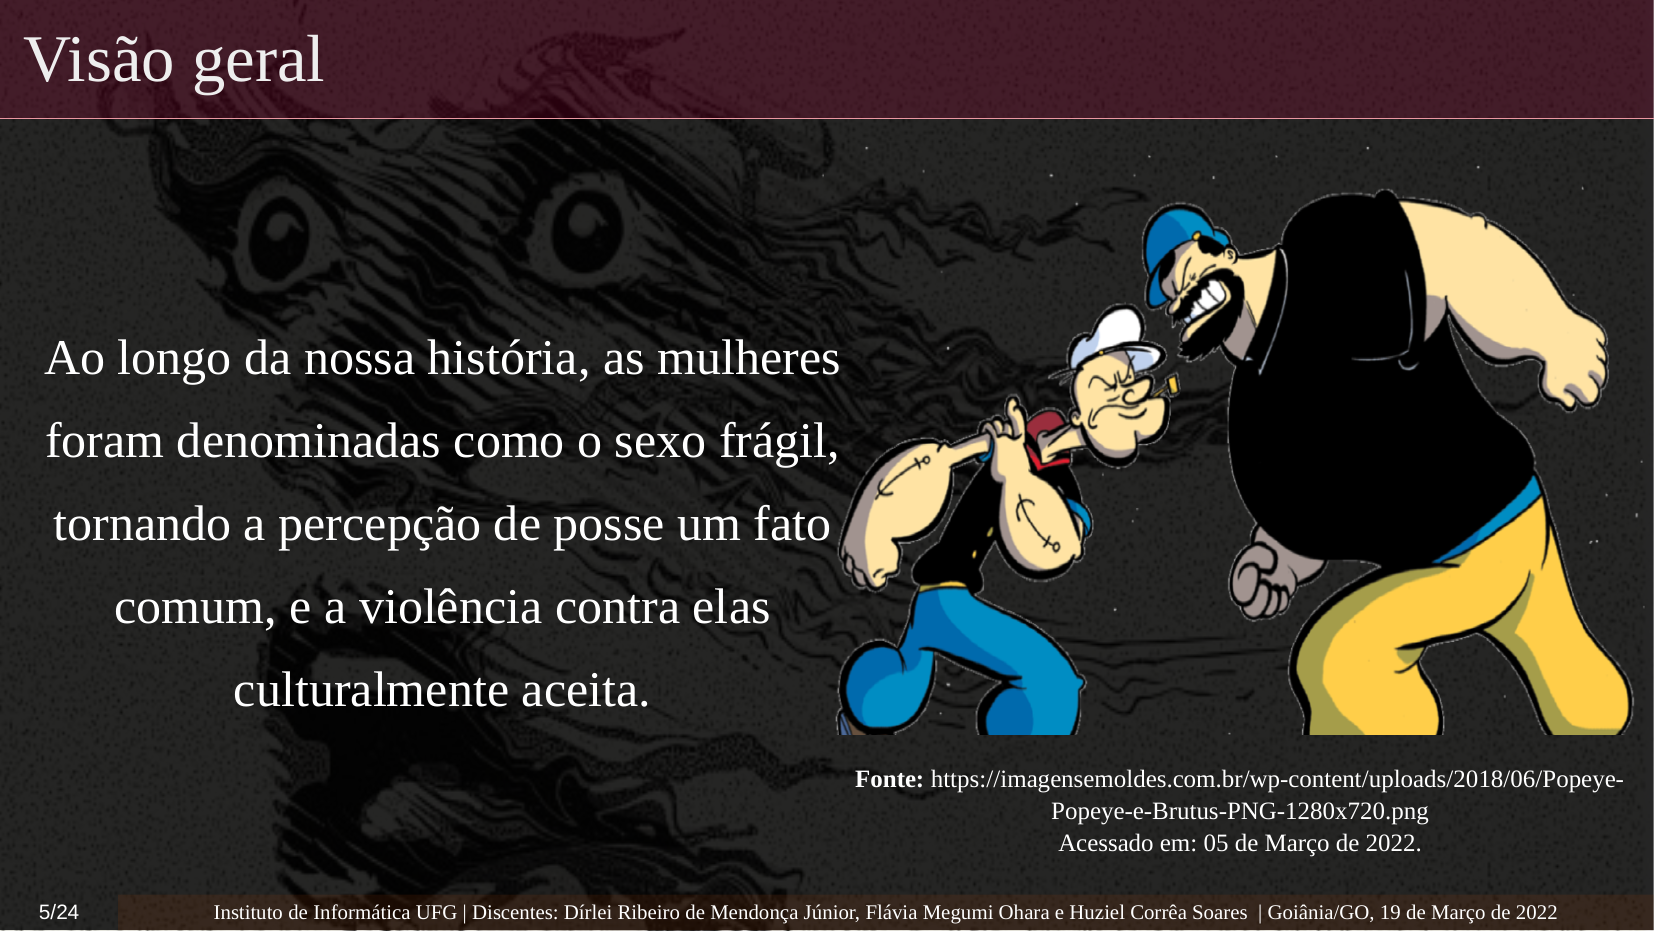

# Visão geral
Ao longo da nossa história, as mulheres foram denominadas como o sexo frágil, tornando a percepção de posse um fato comum, e a violência contra elas culturalmente aceita.
Fonte: https://imagensemoldes.com.br/wp-content/uploads/2018/06/Popeye-Popeye-e-Brutus-PNG-1280x720.png
Acessado em: 05 de Março de 2022.
5